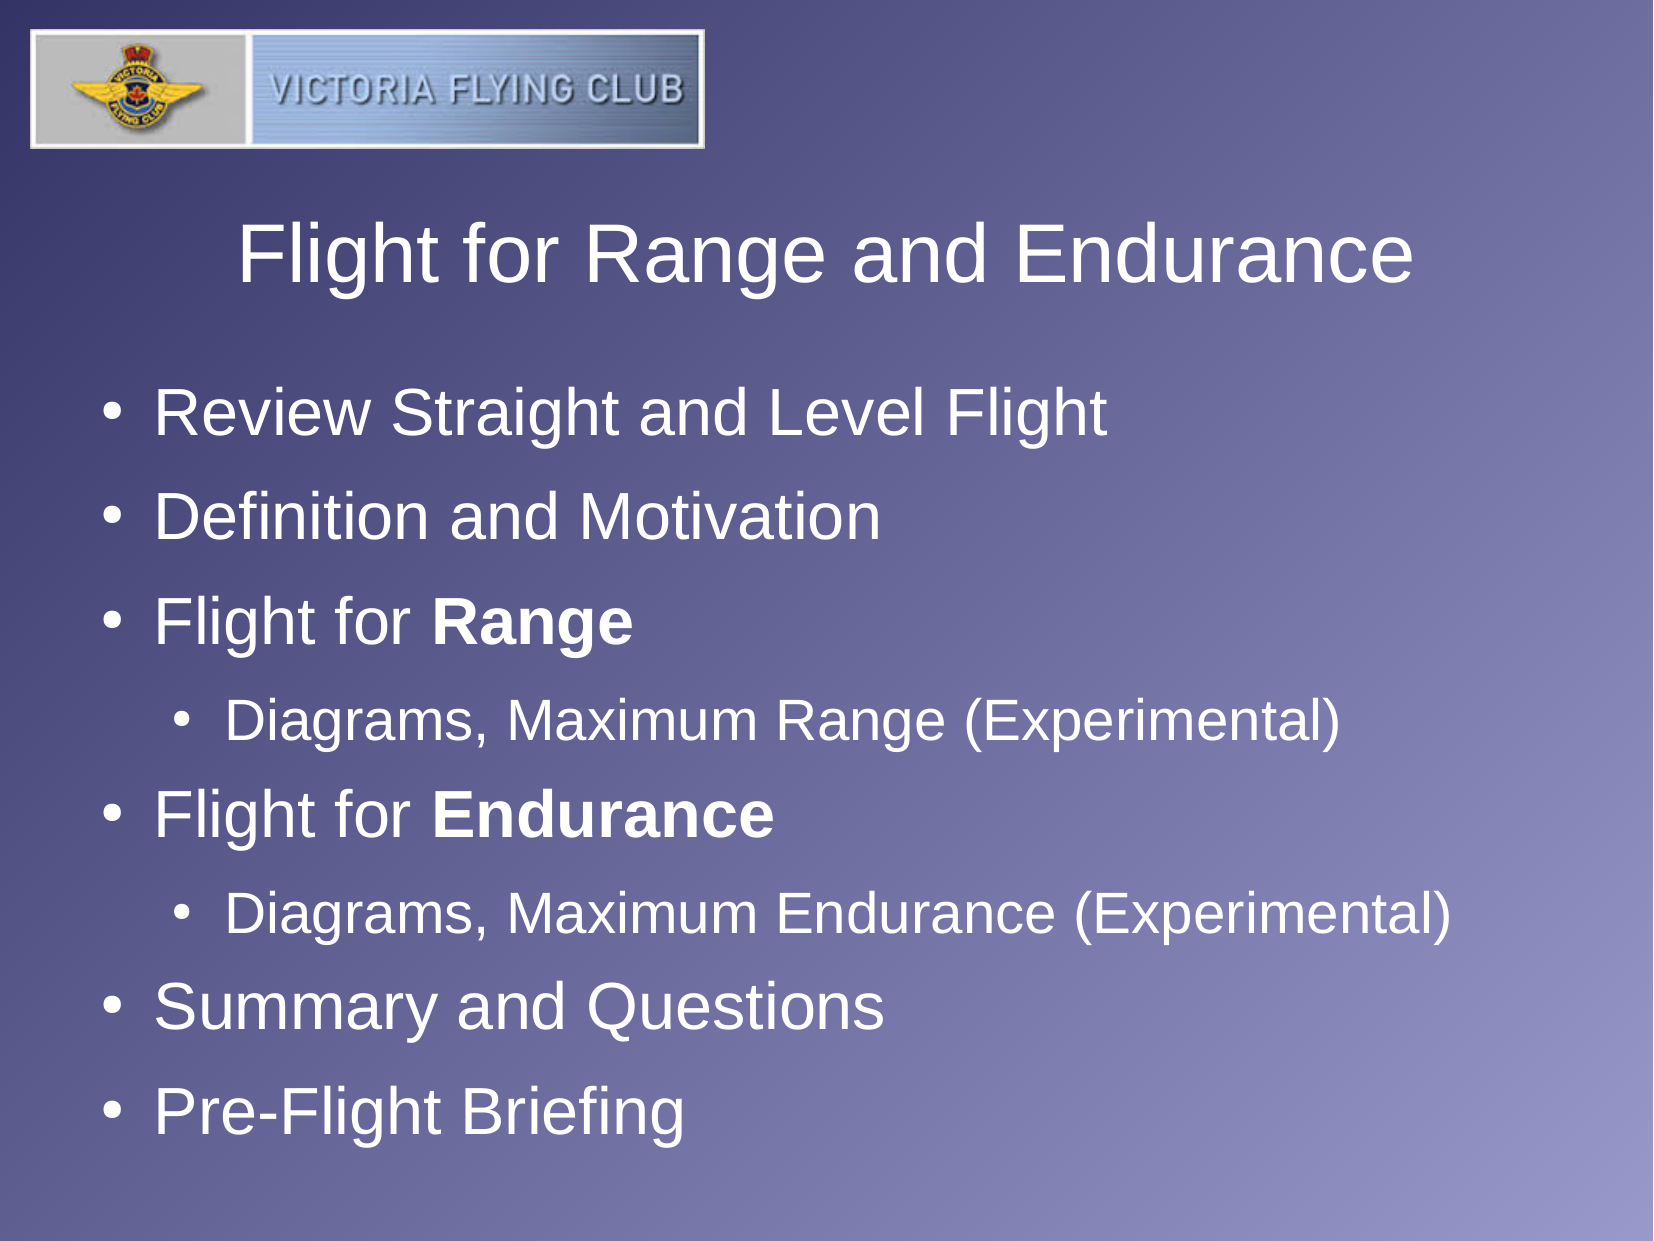

# Flight for Range and Endurance
Review Straight and Level Flight
Definition and Motivation
Flight for Range
Diagrams, Maximum Range (Experimental)
Flight for Endurance
Diagrams, Maximum Endurance (Experimental)
Summary and Questions
Pre-Flight Briefing